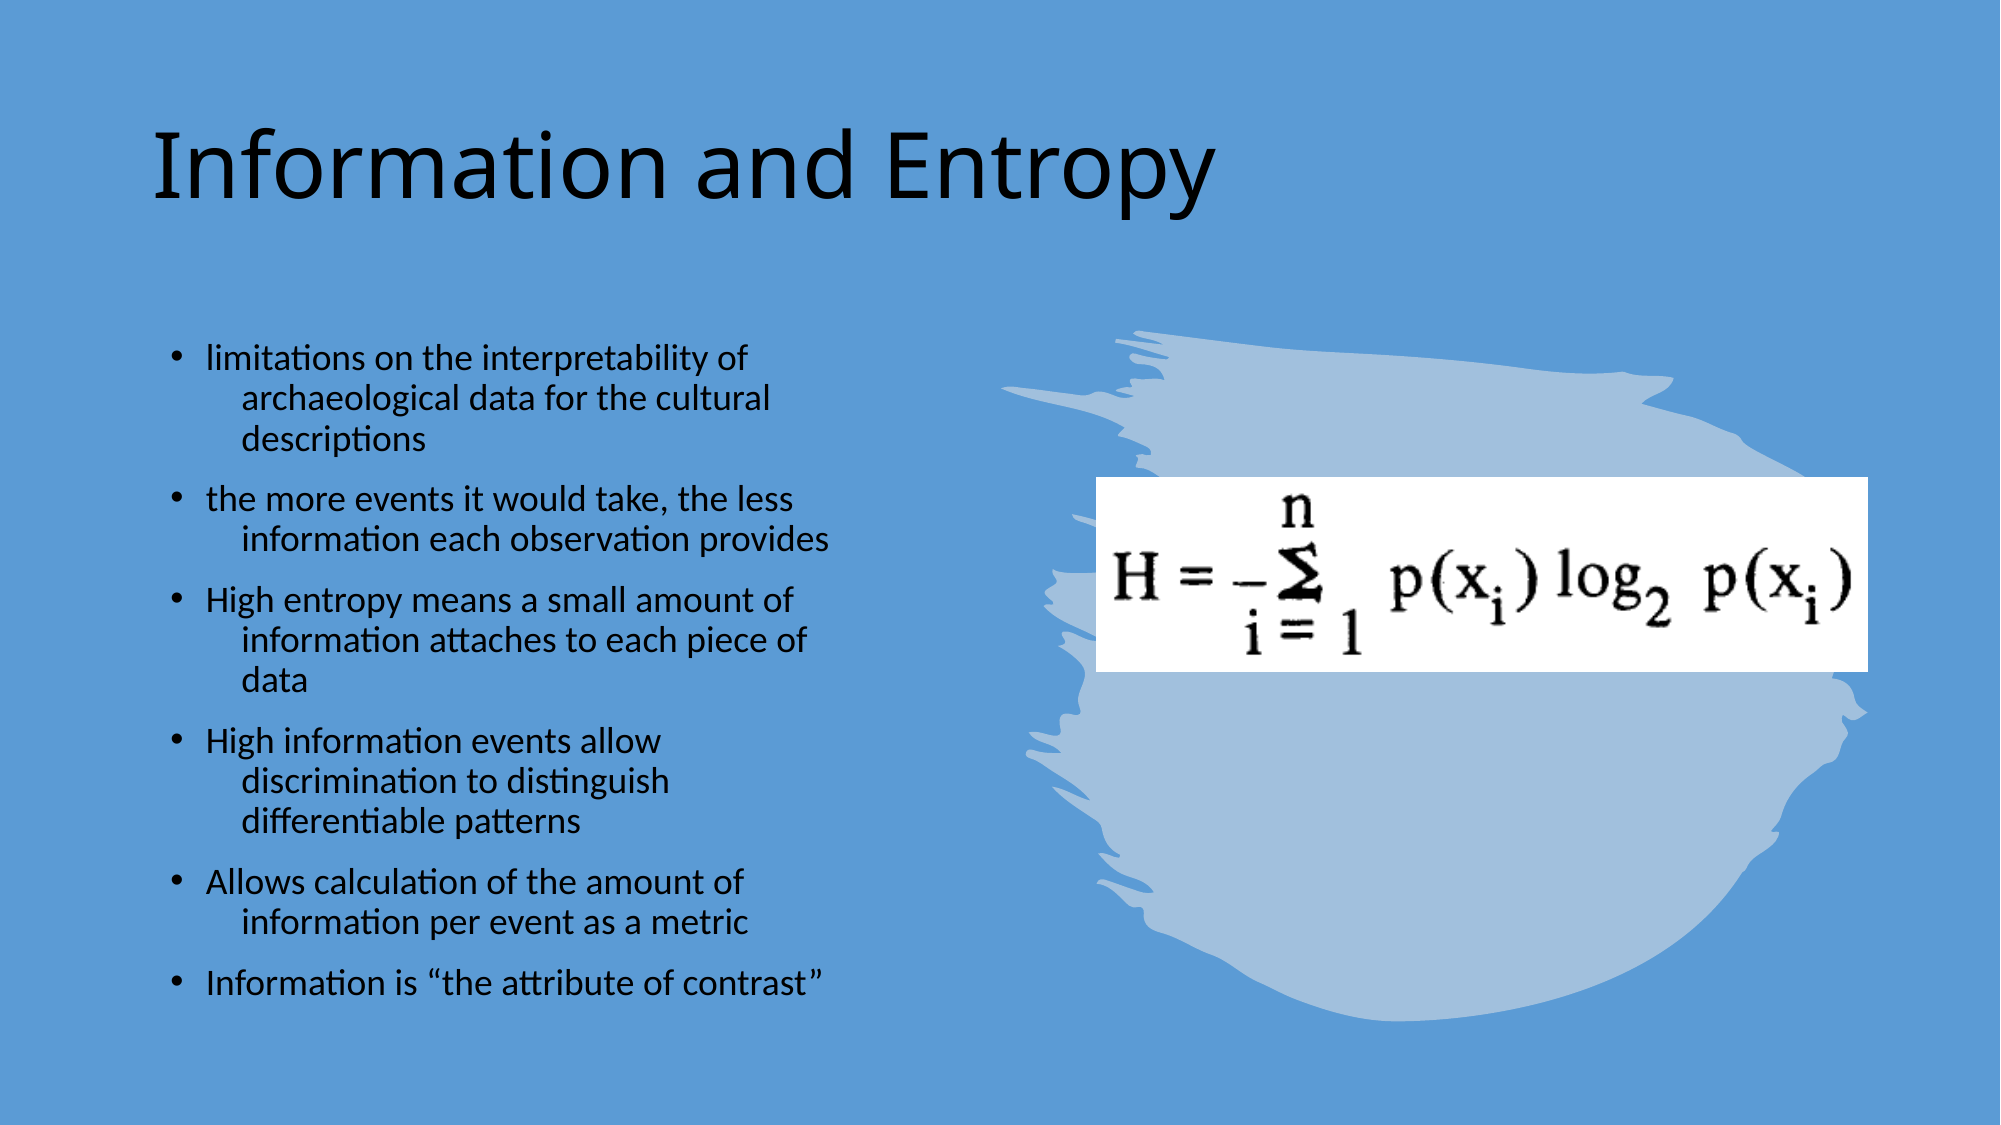

# Information and Entropy
limitations on the interpretability of archaeological data for the cultural descriptions
the more events it would take, the less information each observation provides
High entropy means a small amount of information attaches to each piece of data
High information events allow discrimination to distinguish differentiable patterns
Allows calculation of the amount of information per event as a metric
Information is “the attribute of contrast”